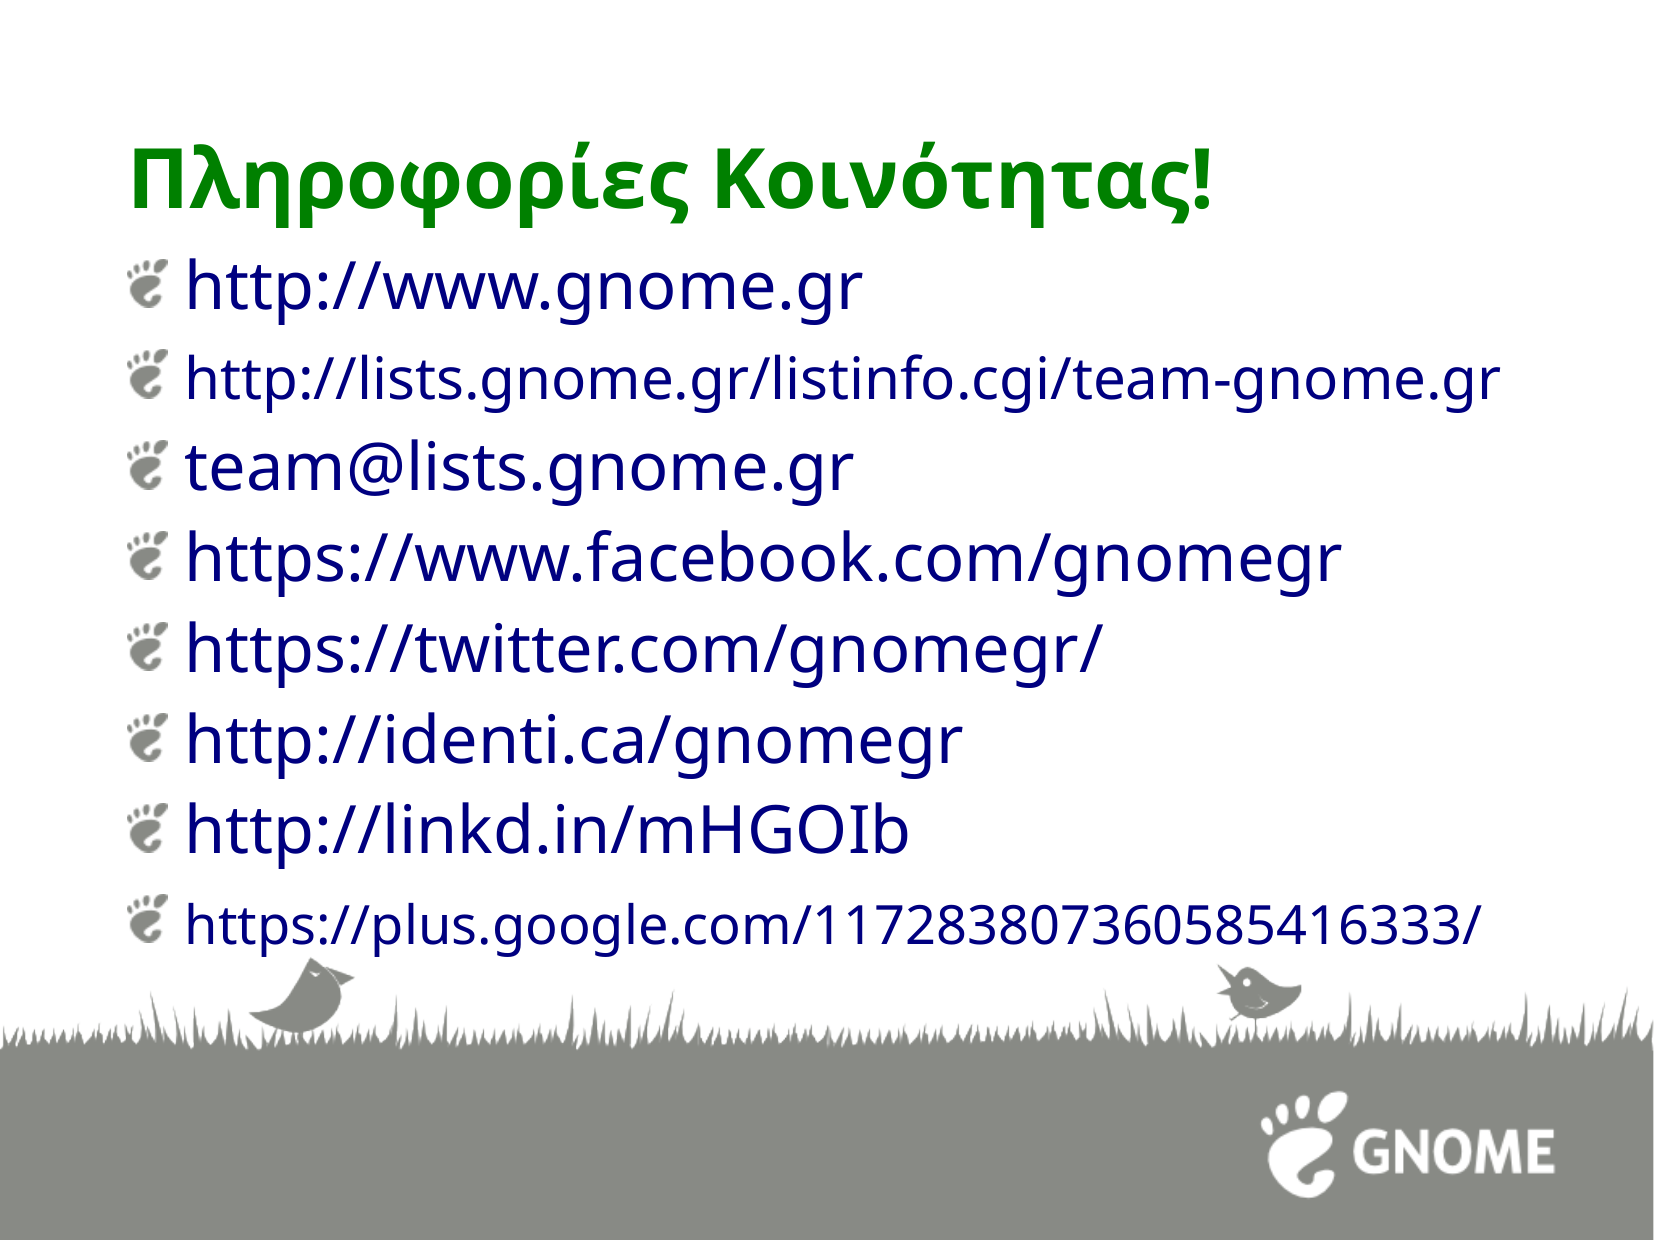

Πληροφορίες Κοινότητας!
 http://www.gnome.gr
 http://lists.gnome.gr/listinfo.cgi/team-gnome.gr
 team@lists.gnome.gr
 https://www.facebook.com/gnomegr
 https://twitter.com/gnomegr/
 http://identi.ca/gnomegr
 http://linkd.in/mHGOIb
 https://plus.google.com/117283807360585416333/